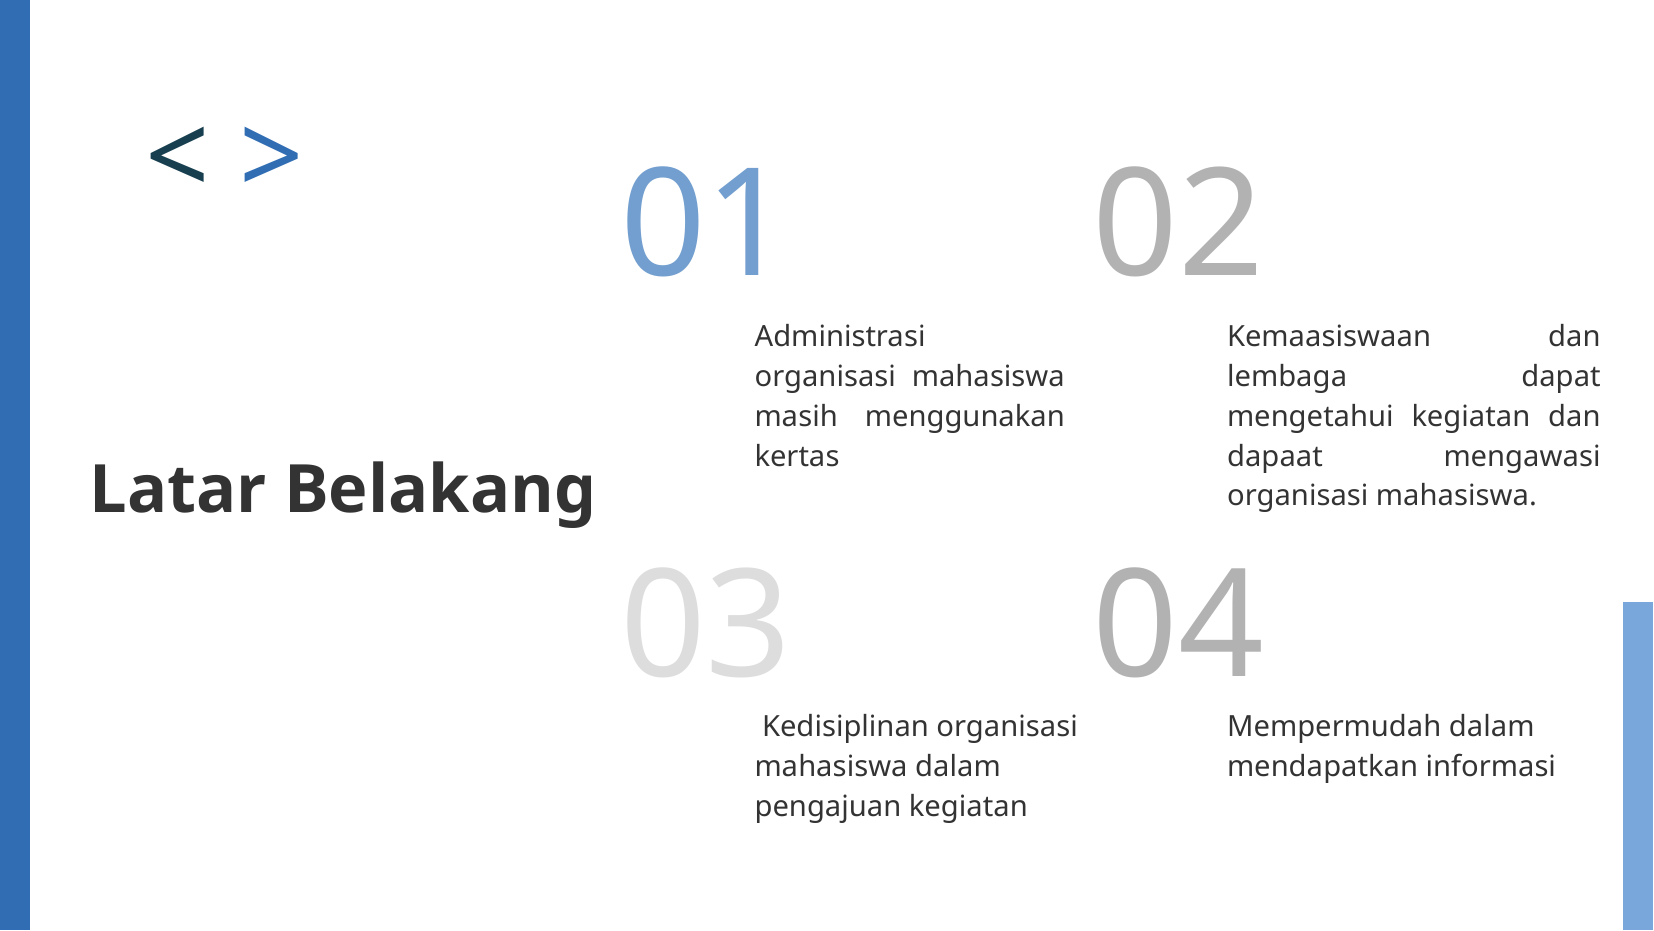

< >
01
02
Latar Belakang
 Four ar
Administrasi organisasi mahasiswa masih menggunakan kertas
 Two article
Kemaasiswaan dan lembaga dapat mengetahui kegiatan dan dapaat mengawasi organisasi mahasiswa.
# 03
04
 Three article
 Kedisiplinan organisasi mahasiswa dalam pengajuan kegiatan
 Four article
Mempermudah dalam mendapatkan informasi